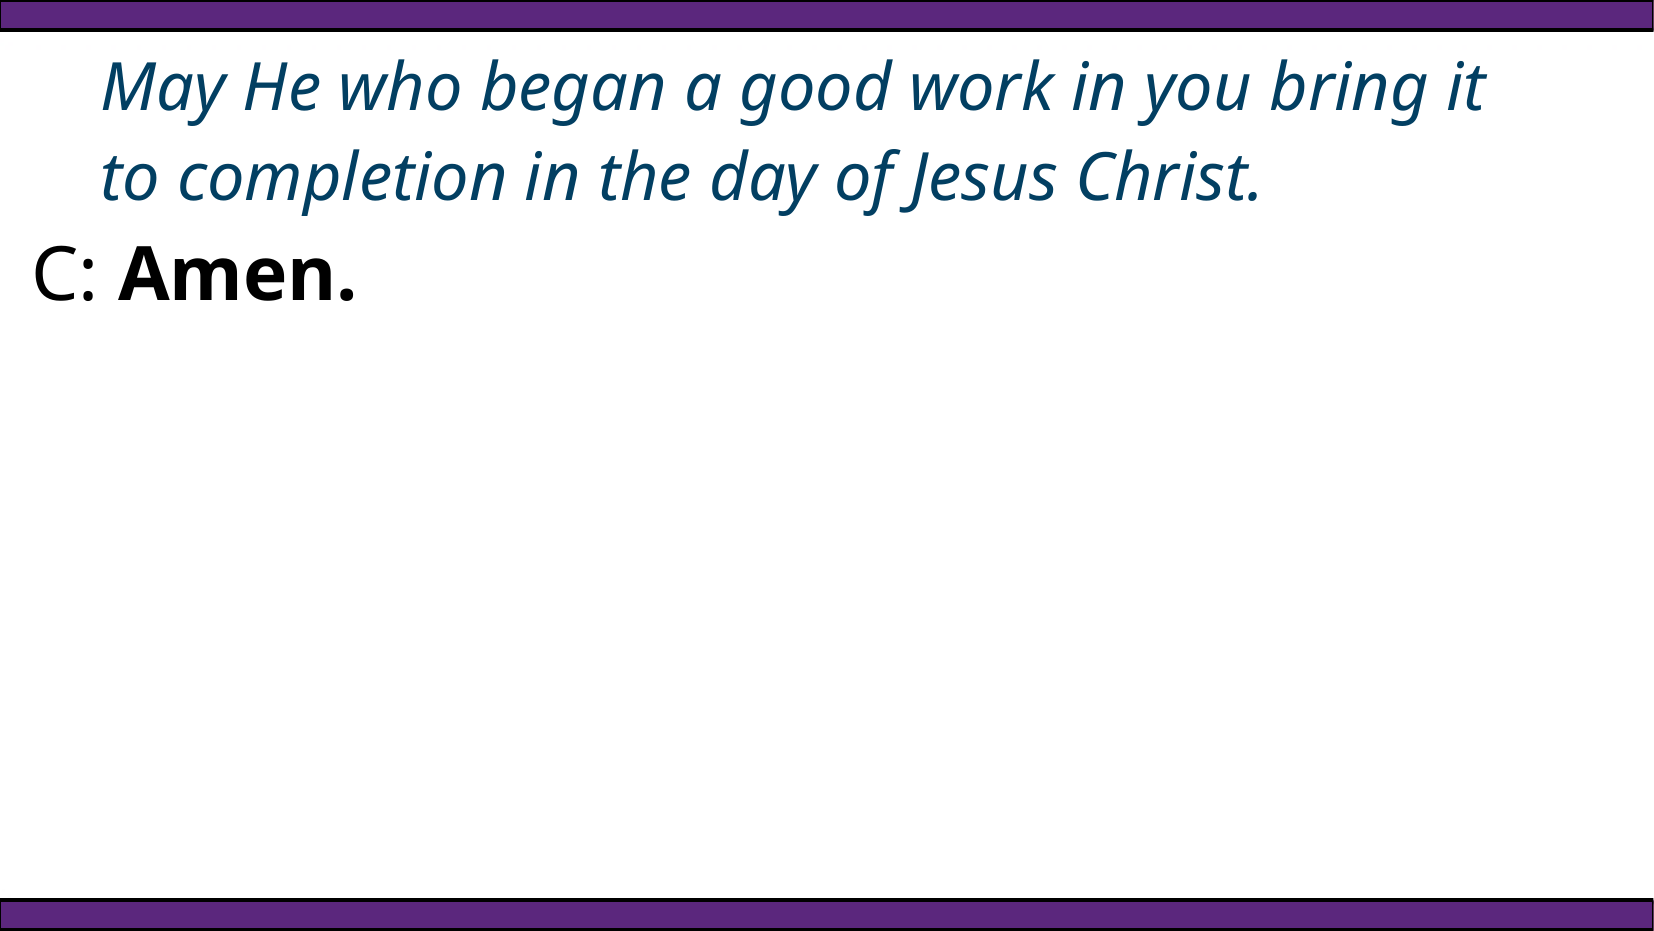

May He who began a good work in you bring it
 to completion in the day of Jesus Christ.
C: Amen.